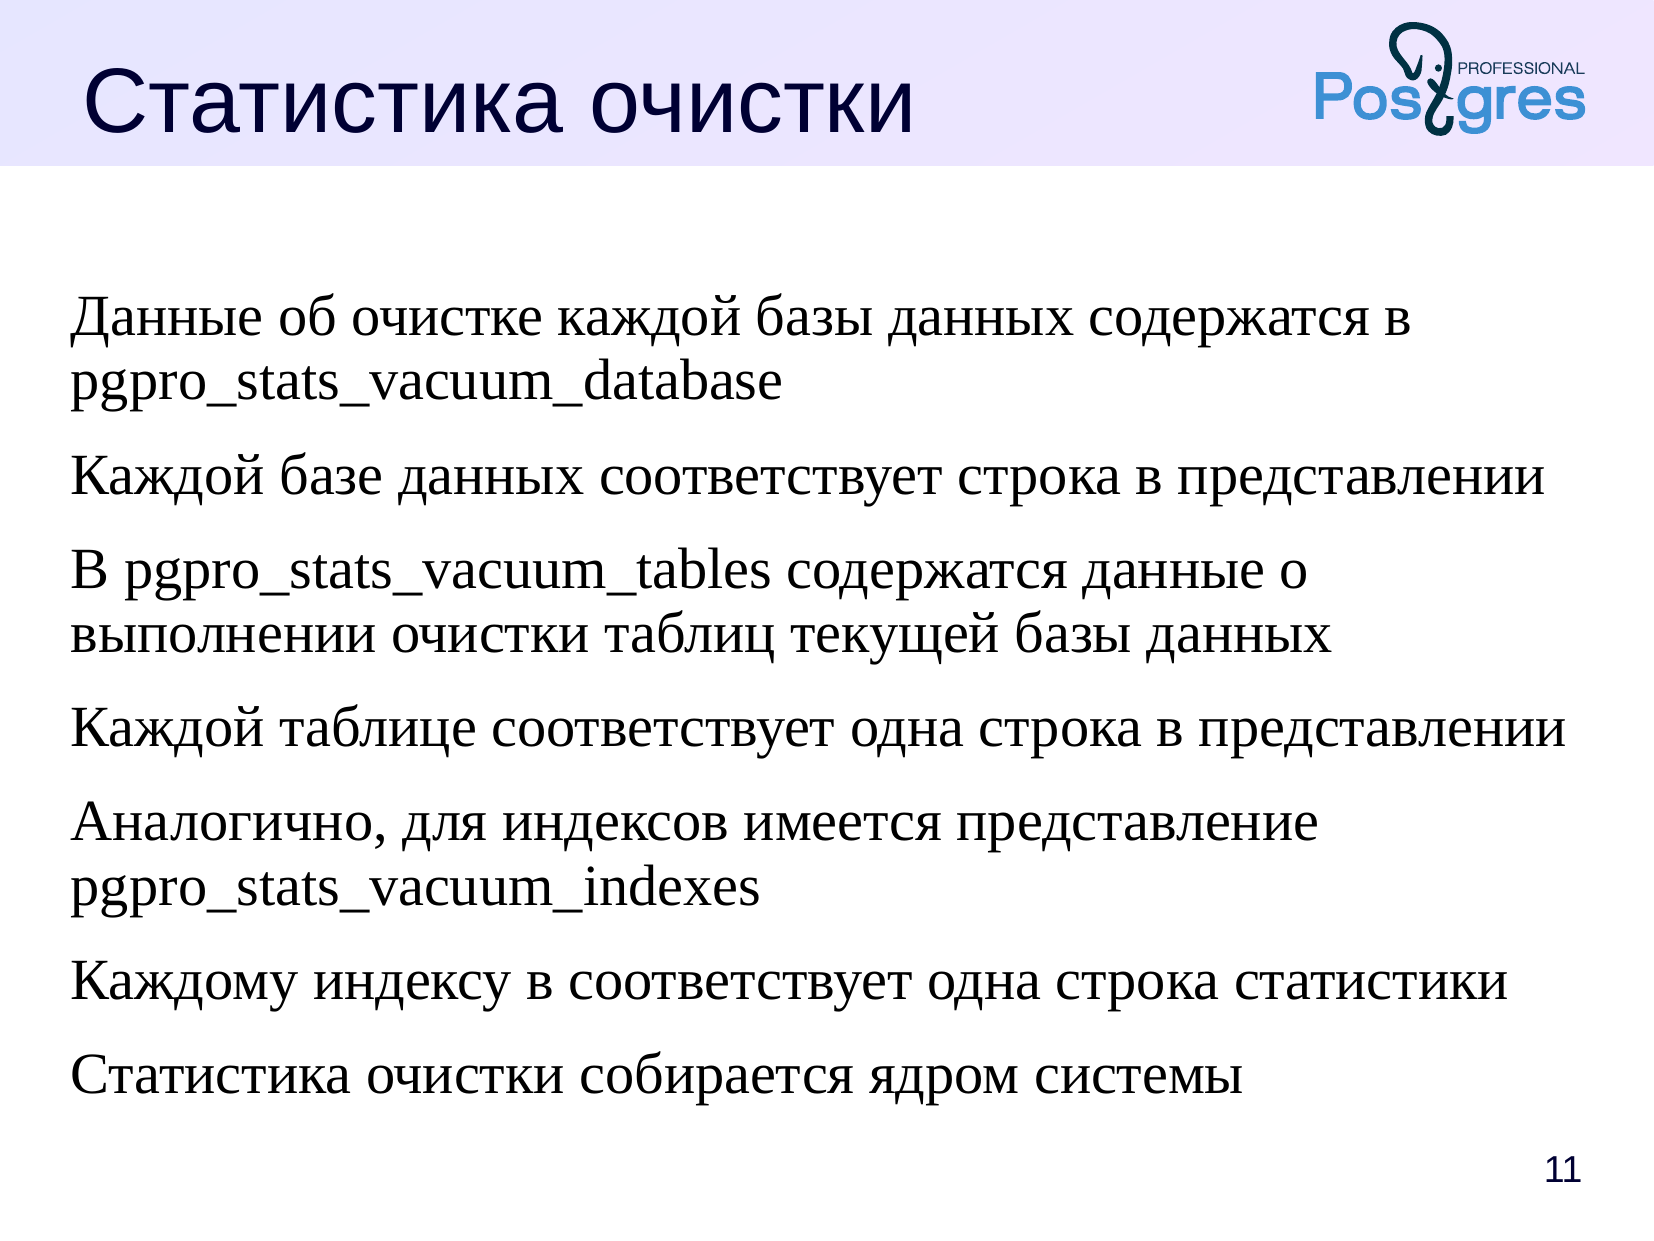

# Статистика очистки
Данные об очистке каждой базы данных содержатся в pgpro_stats_vacuum_database
Каждой базе данных соответствует строка в представлении
В pgpro_stats_vacuum_tables содержатся данные о выполнении очистки таблиц текущей базы данных
Каждой таблице соответствует одна строка в представлении
Аналогично, для индексов имеется представление pgpro_stats_vacuum_indexes
Каждому индексу в соответствует одна строка статистики
Статистика очистки собирается ядром системы